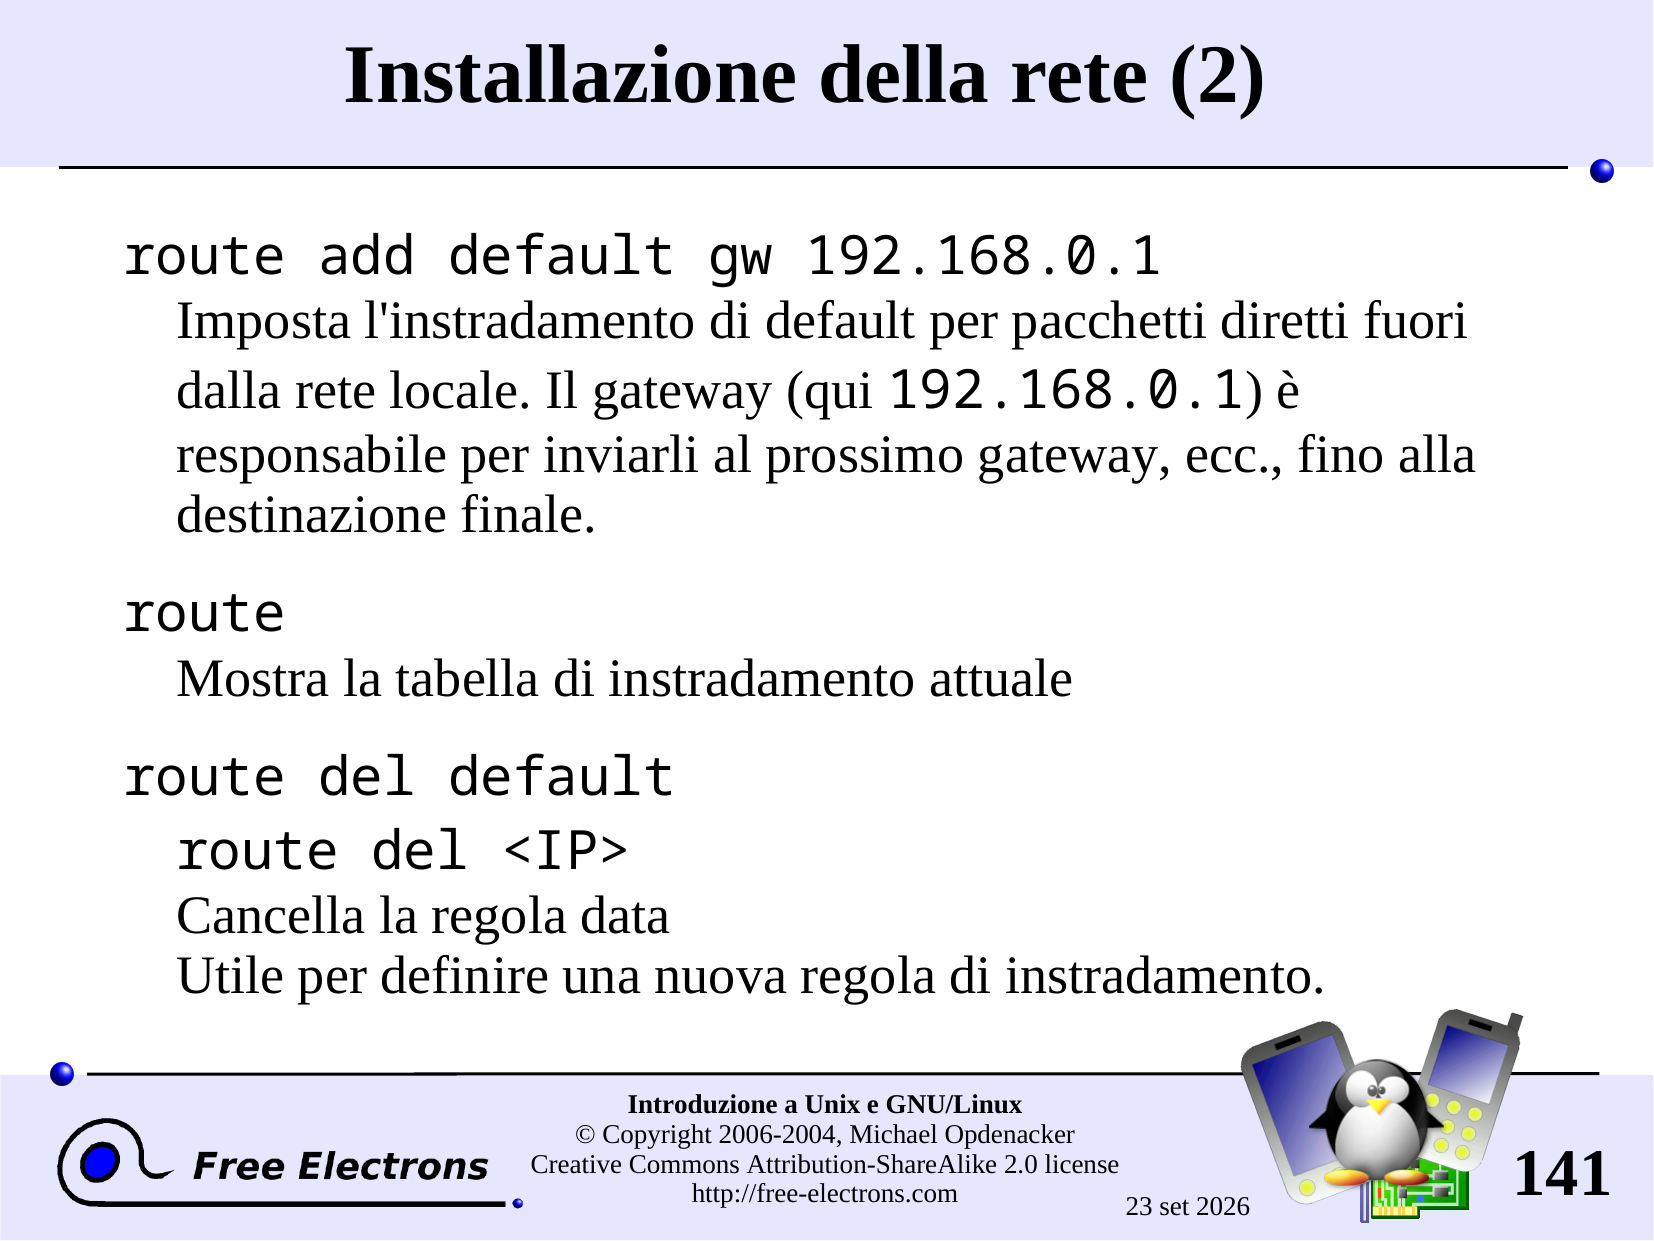

# Installazione della rete (2)
route add default gw 192.168.0.1
Imposta l'instradamento di default per pacchetti diretti fuori dalla rete locale. Il gateway (qui 192.168.0.1) è responsabile per inviarli al prossimo gateway, ecc., fino alla destinazione finale.
route
Mostra la tabella di instradamento attuale
route del default
route del <IP>
Cancella la regola data
Utile per definire una nuova regola di instradamento.